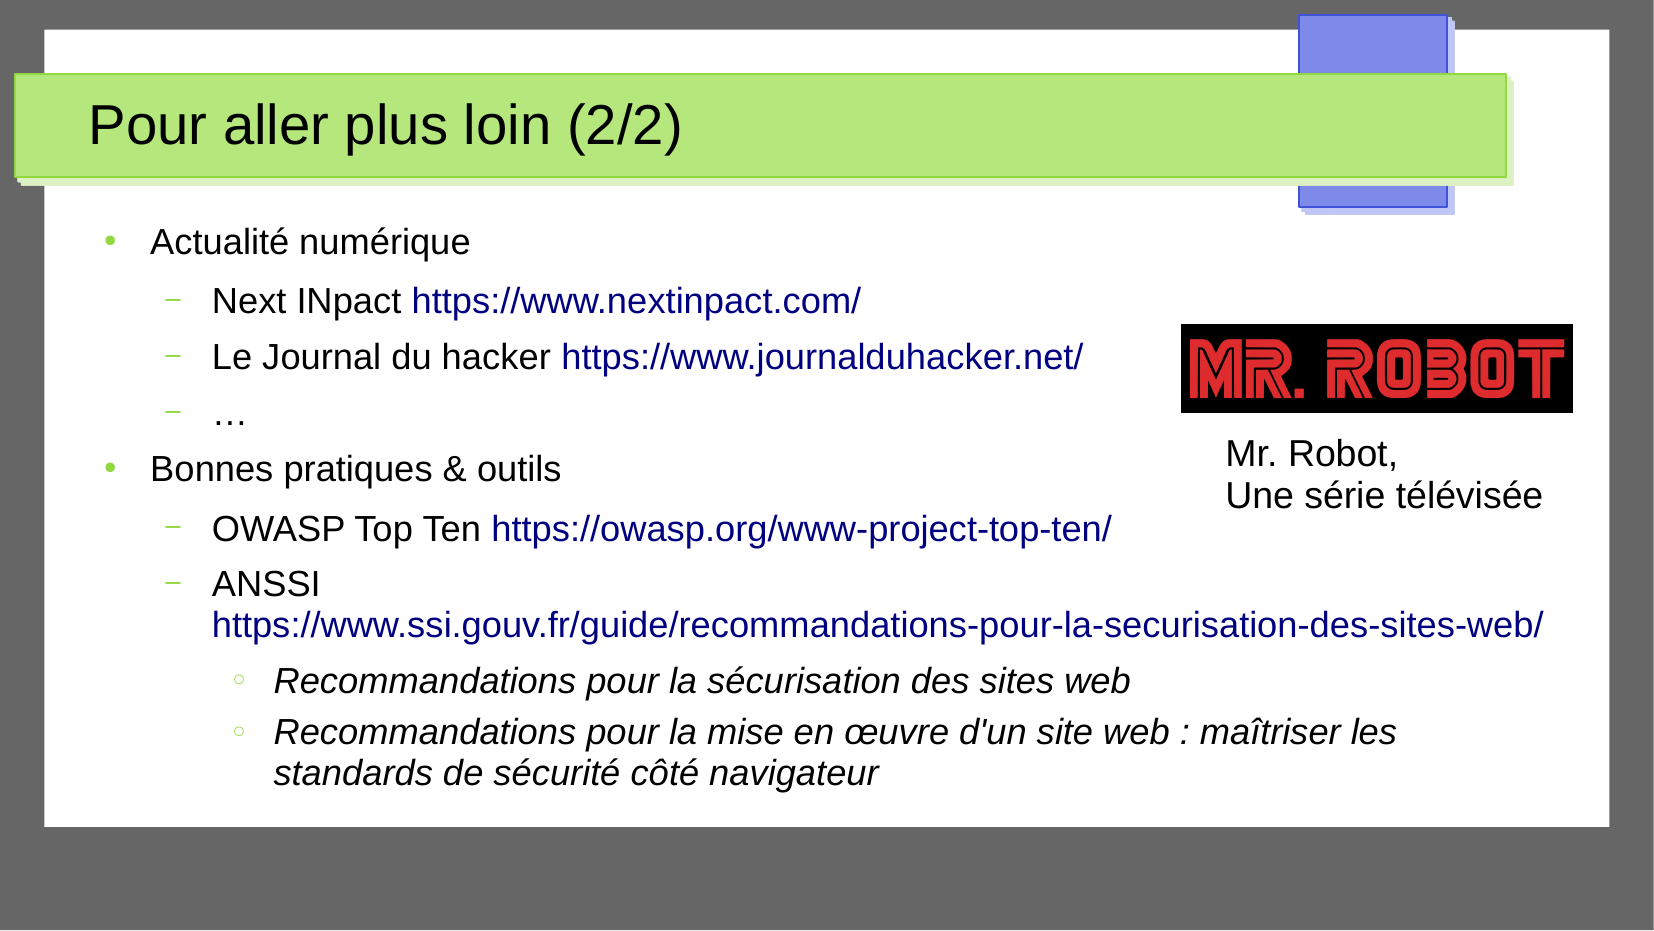

# Pour aller plus loin (2/2)
Actualité numérique
Next INpact https://www.nextinpact.com/
Le Journal du hacker https://www.journalduhacker.net/
…
Bonnes pratiques & outils
OWASP Top Ten https://owasp.org/www-project-top-ten/
ANSSI https://www.ssi.gouv.fr/guide/recommandations-pour-la-securisation-des-sites-web/
Recommandations pour la sécurisation des sites web
Recommandations pour la mise en œuvre d'un site web : maîtriser les standards de sécurité côté navigateur
Mr. Robot,
Une série télévisée